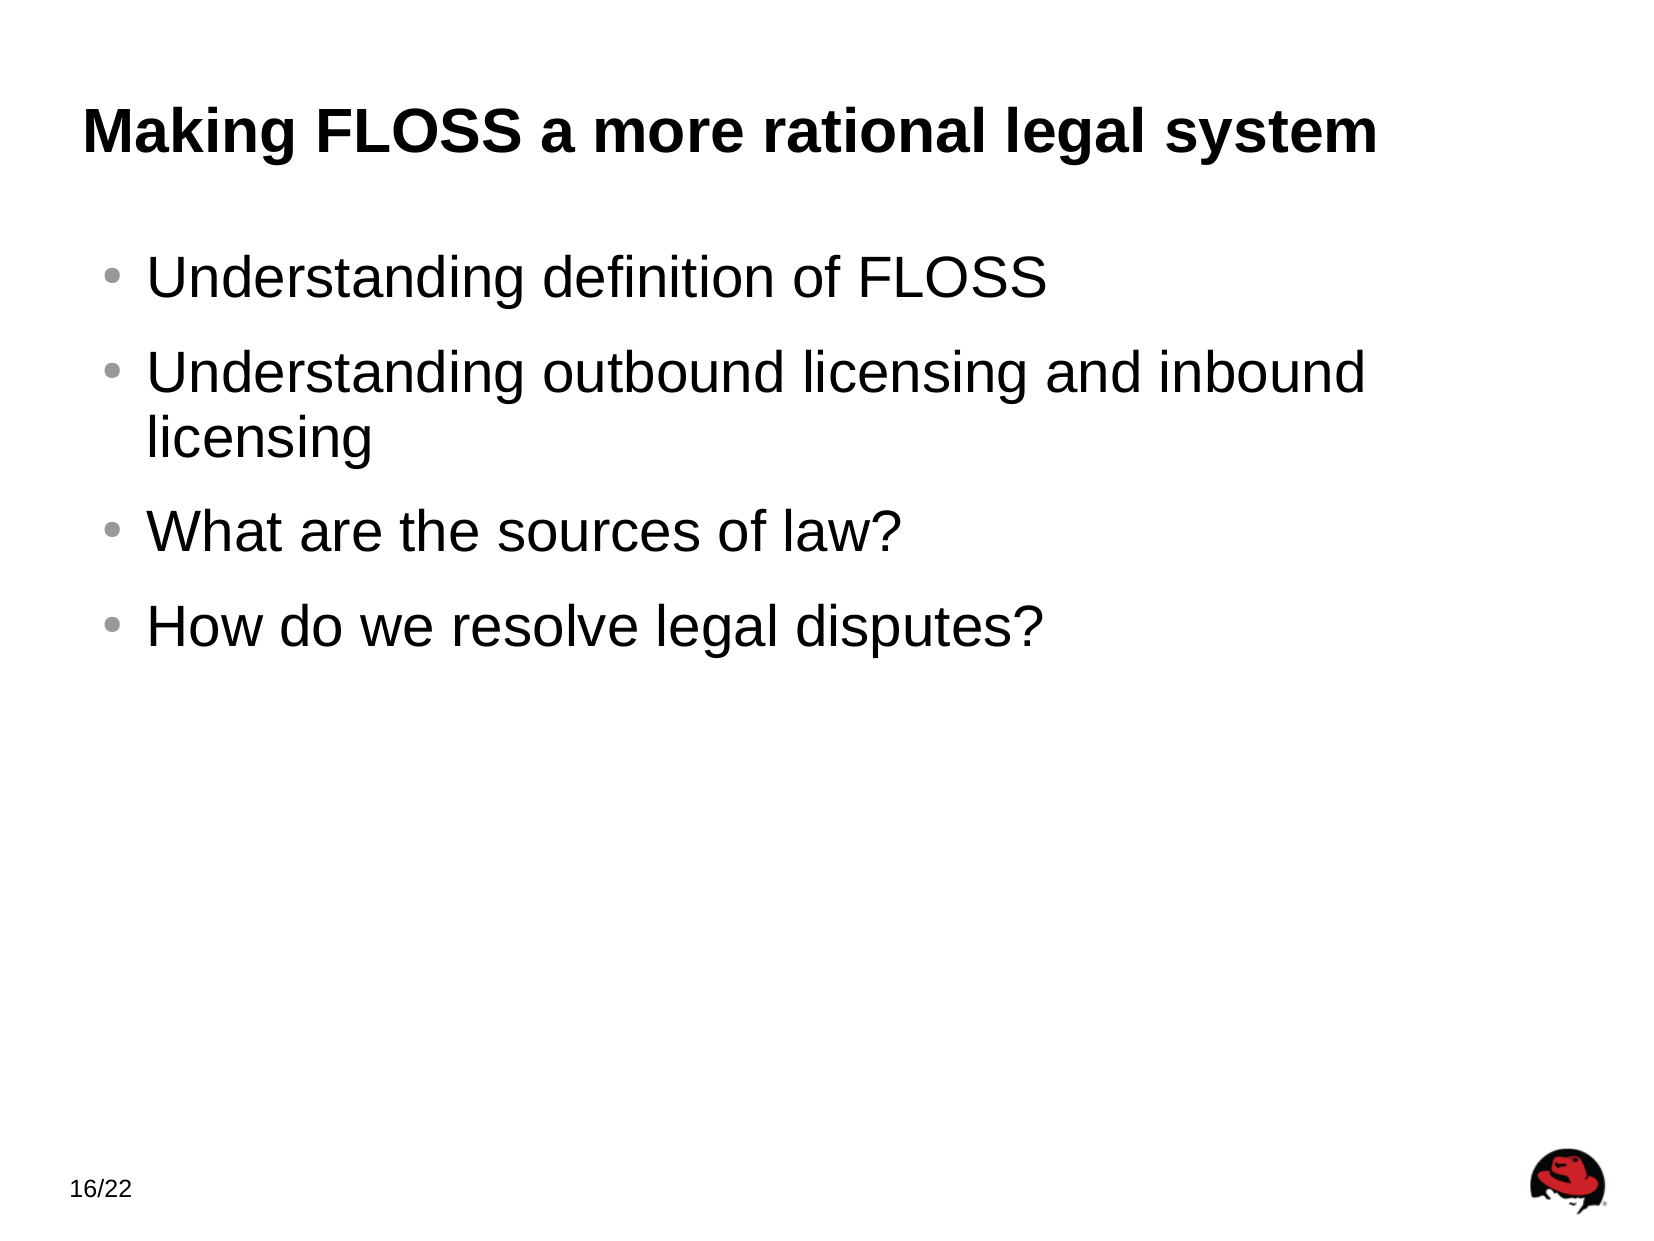

# Making FLOSS a more rational legal system
Understanding definition of FLOSS
Understanding outbound licensing and inbound licensing
What are the sources of law?
How do we resolve legal disputes?